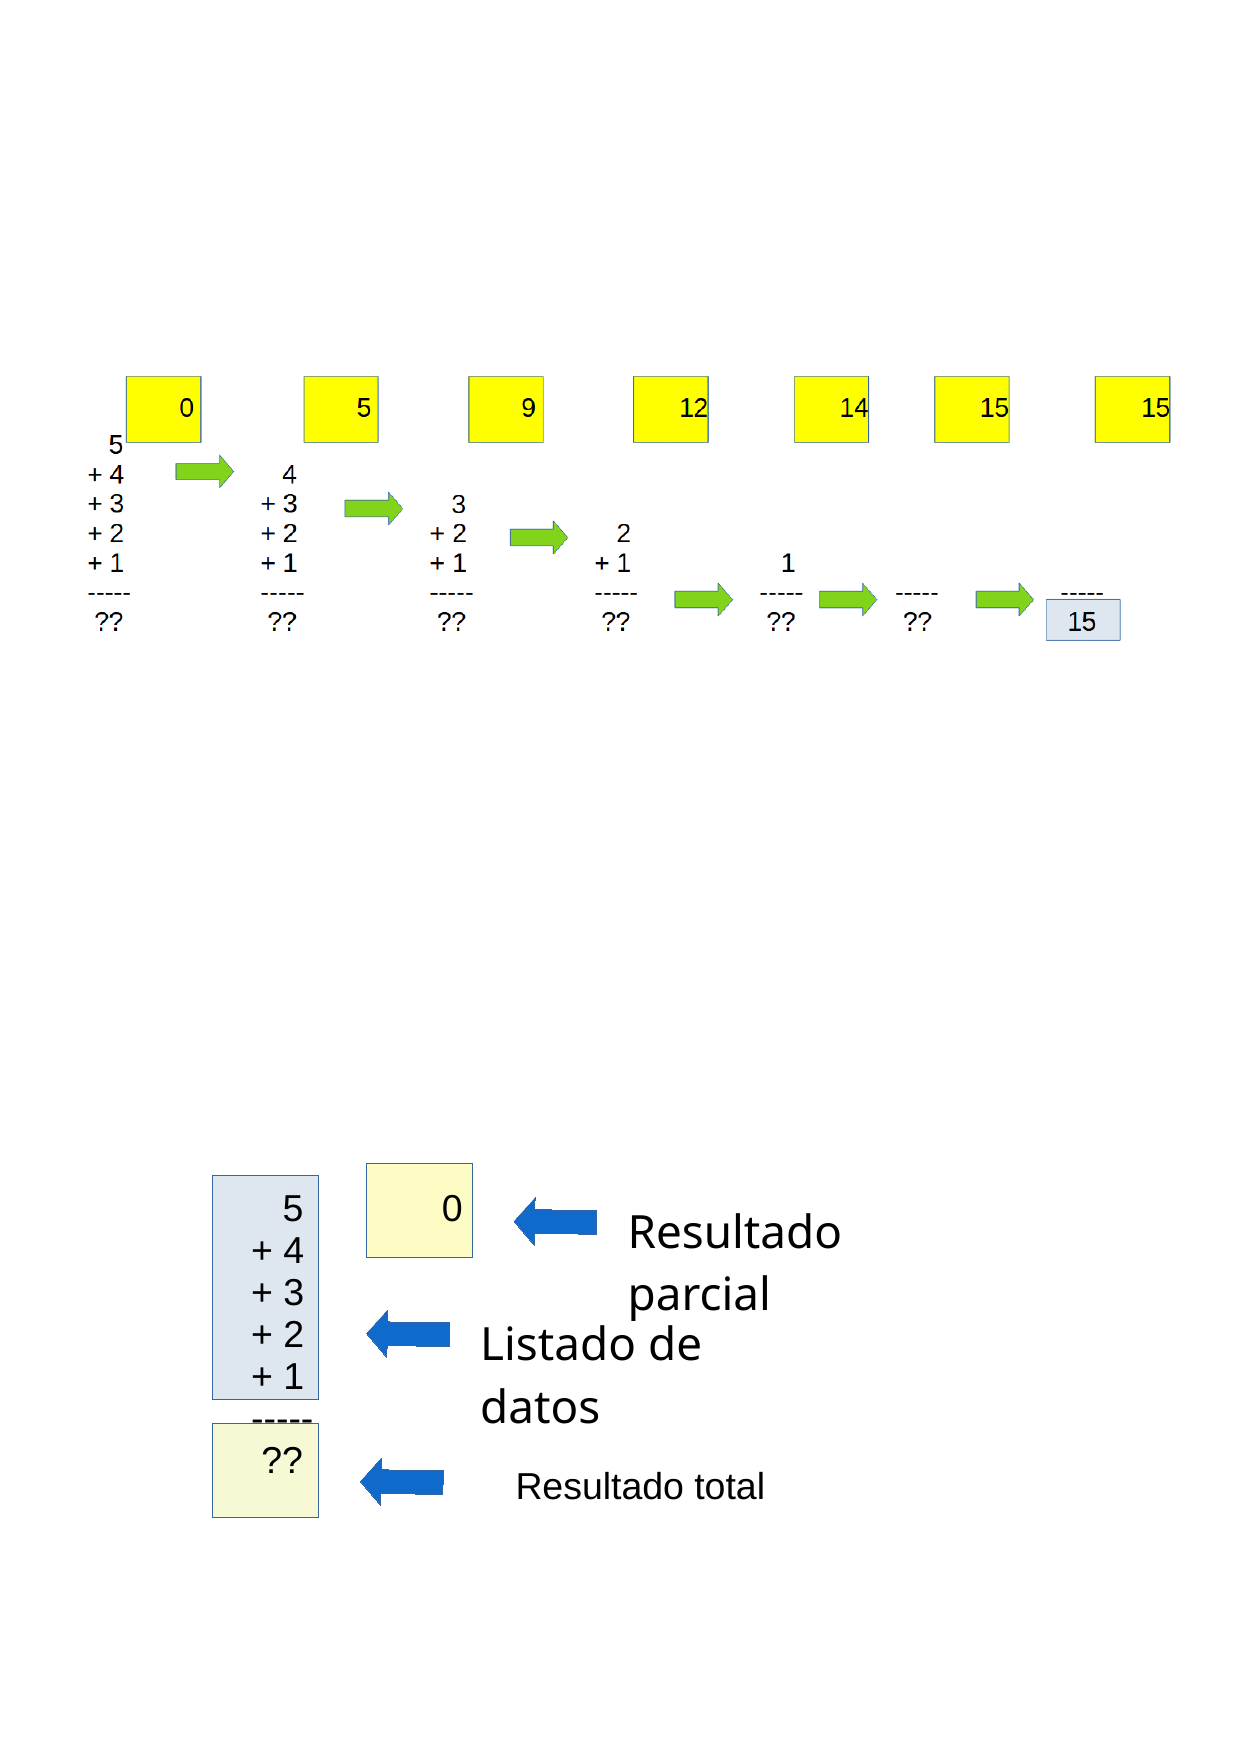

5
+ 4
+ 3
+ 2
+ 1
-----
 ??
 0
Resultado parcial
Listado de datos
Resultado total